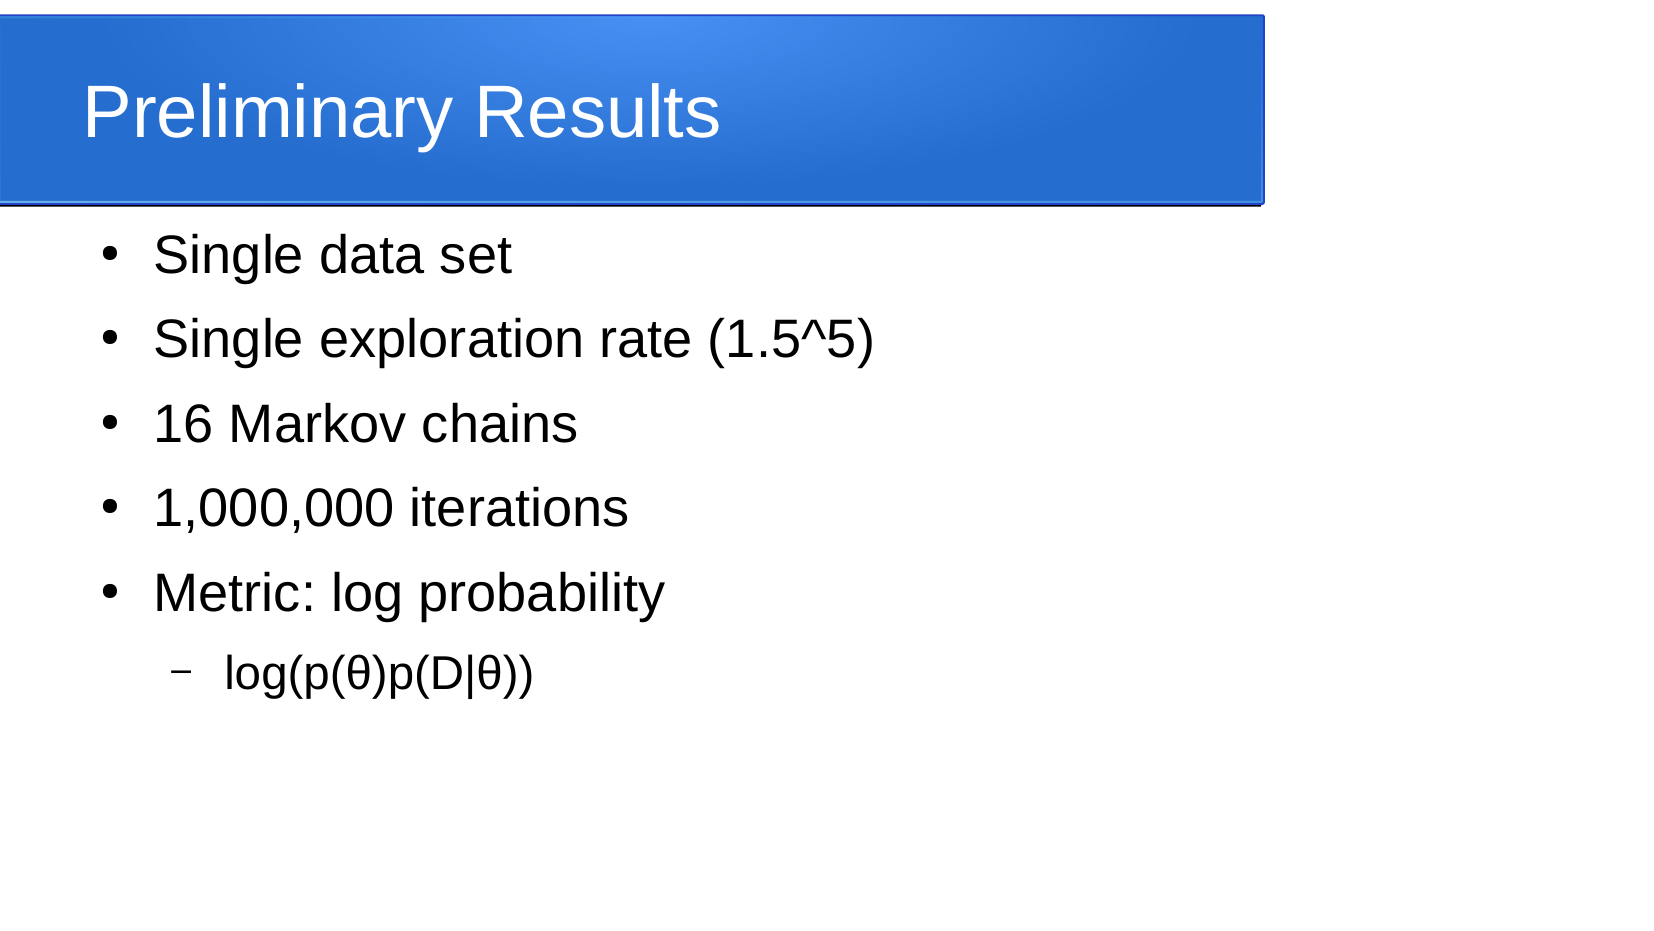

# Preliminary Results
Single data set
Single exploration rate (1.5^5)
16 Markov chains
1,000,000 iterations
Metric: log probability
log(p(θ)p(D|θ))